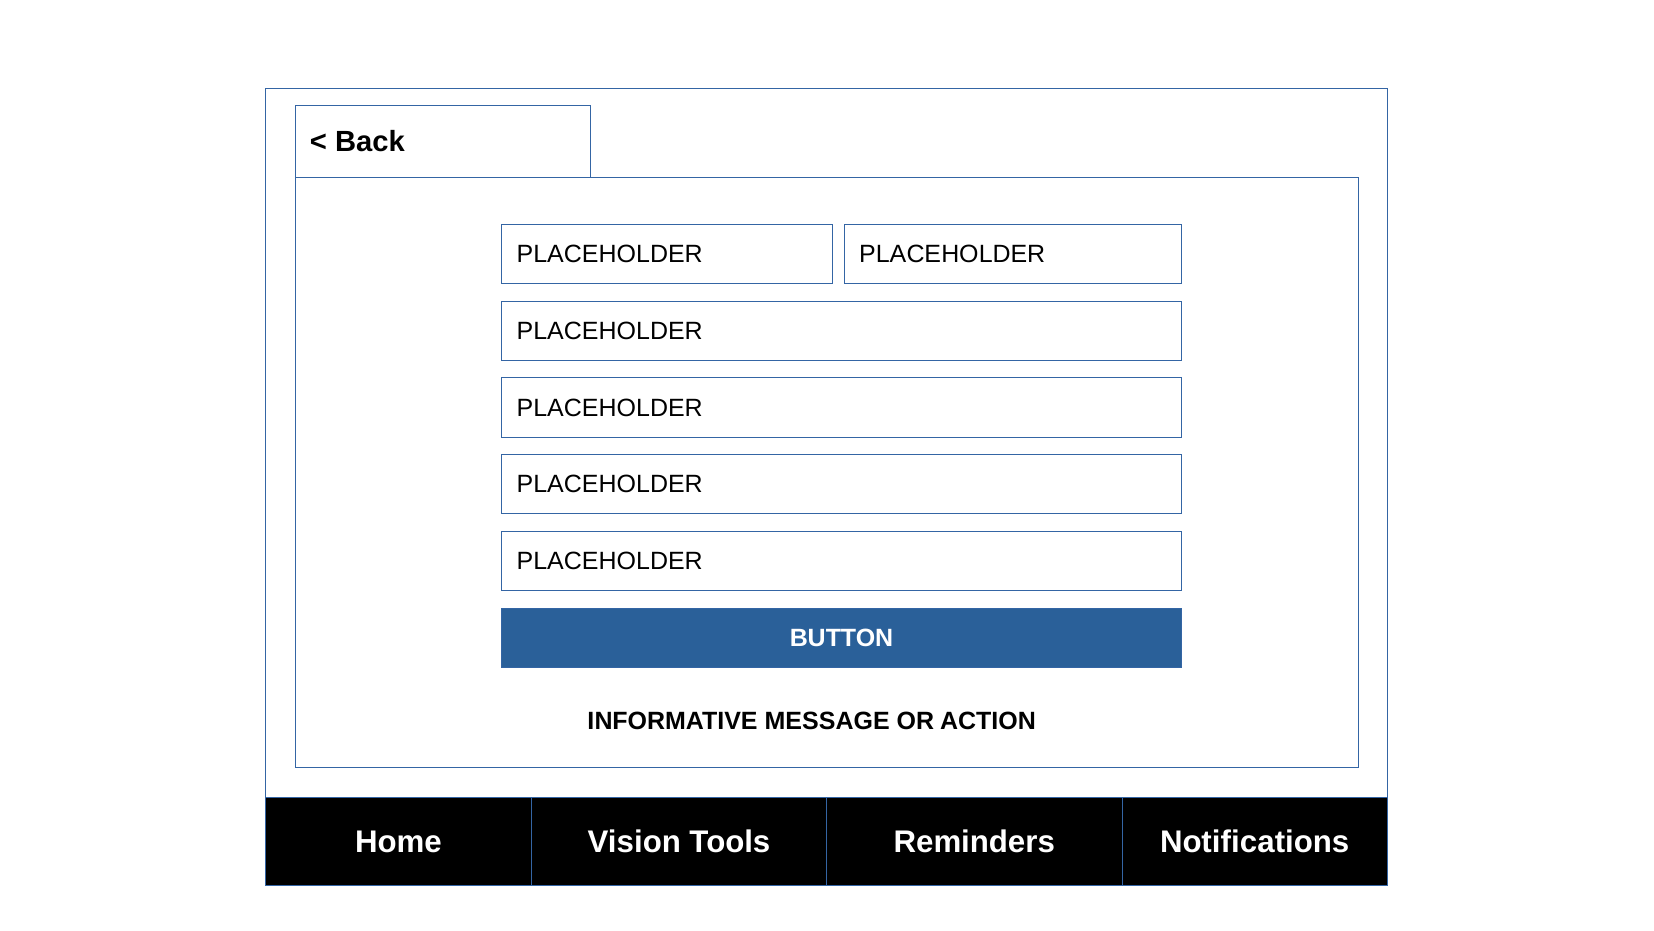

< Back
PLACEHOLDER
PLACEHOLDER
PLACEHOLDER
PLACEHOLDER
PLACEHOLDER
PLACEHOLDER
BUTTON
INFORMATIVE MESSAGE OR ACTION
Home
Vision Tools
Reminders
Notifications